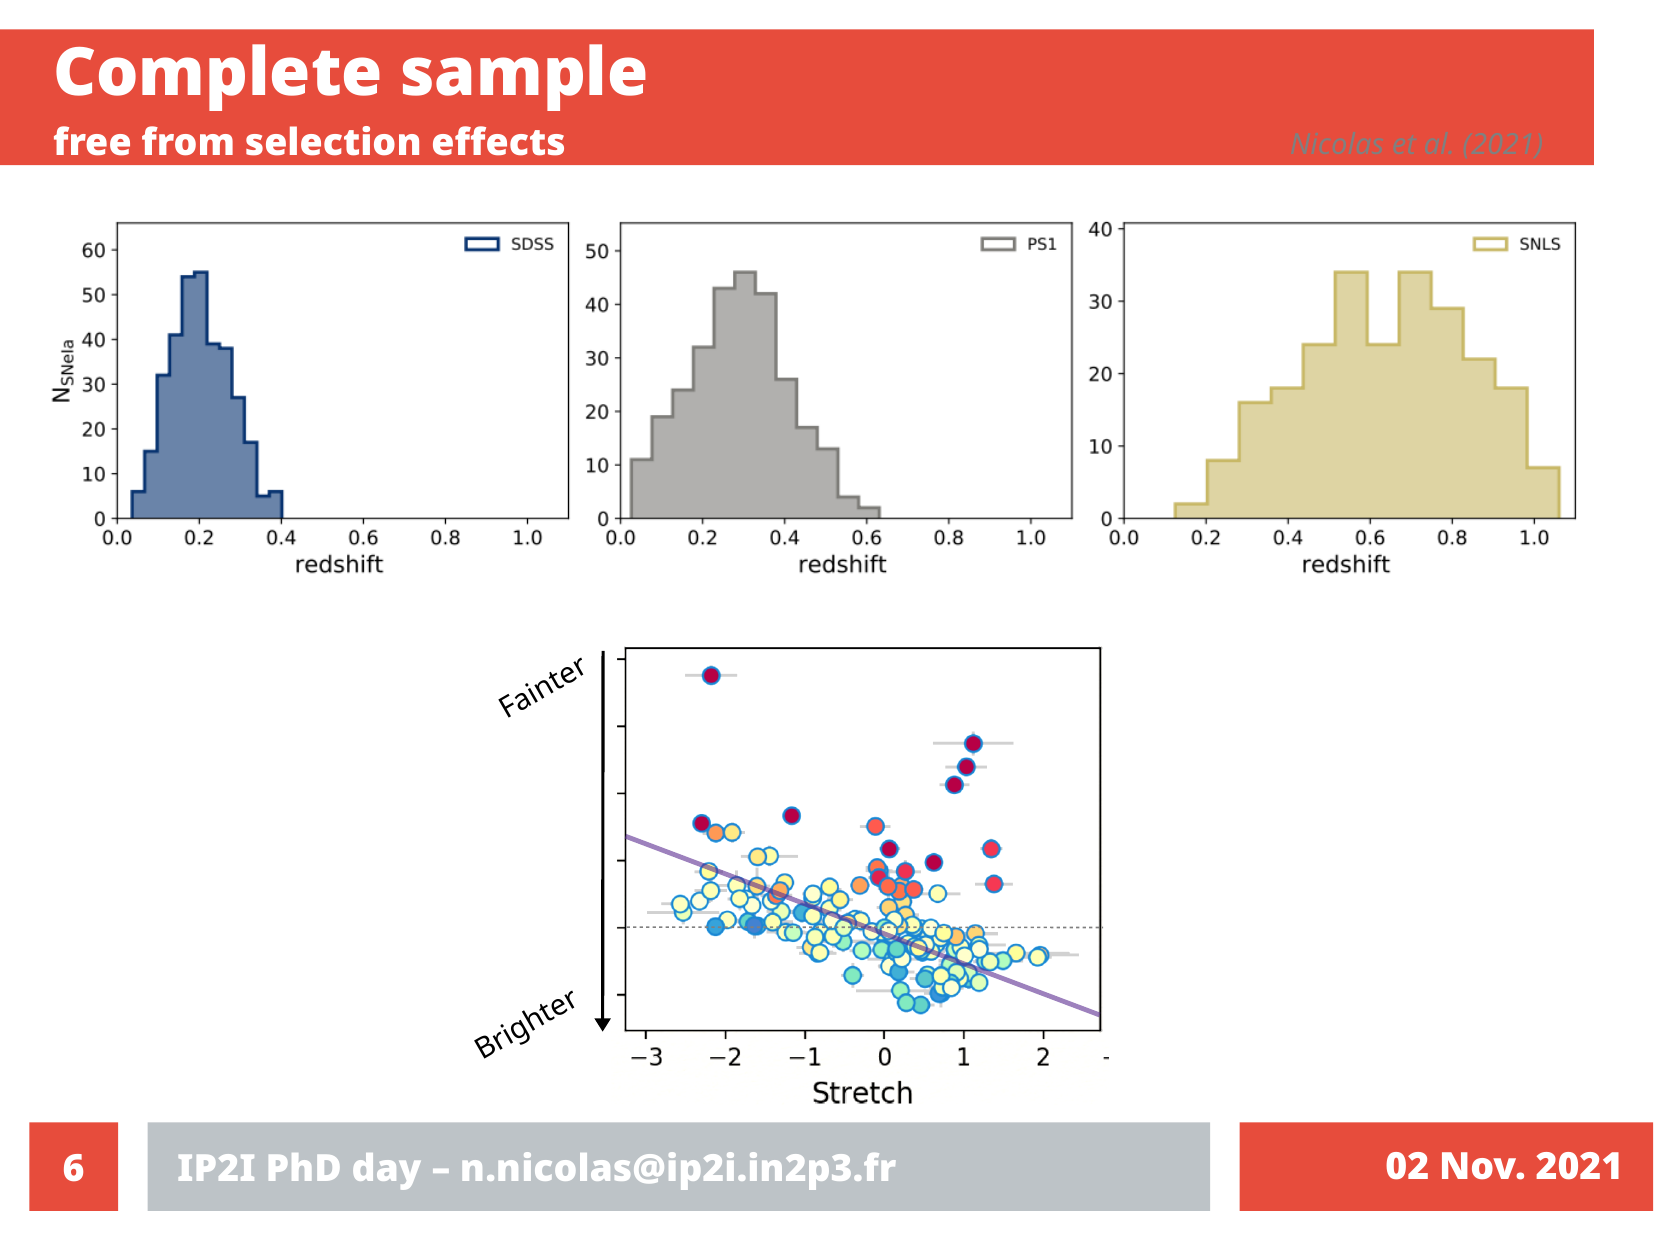

# Complete sample free from selection effects
Nicolas et al. (2021)
Fainter
Brighter
6
IP2I PhD day – n.nicolas@ip2i.in2p3.fr
02 Nov. 2021